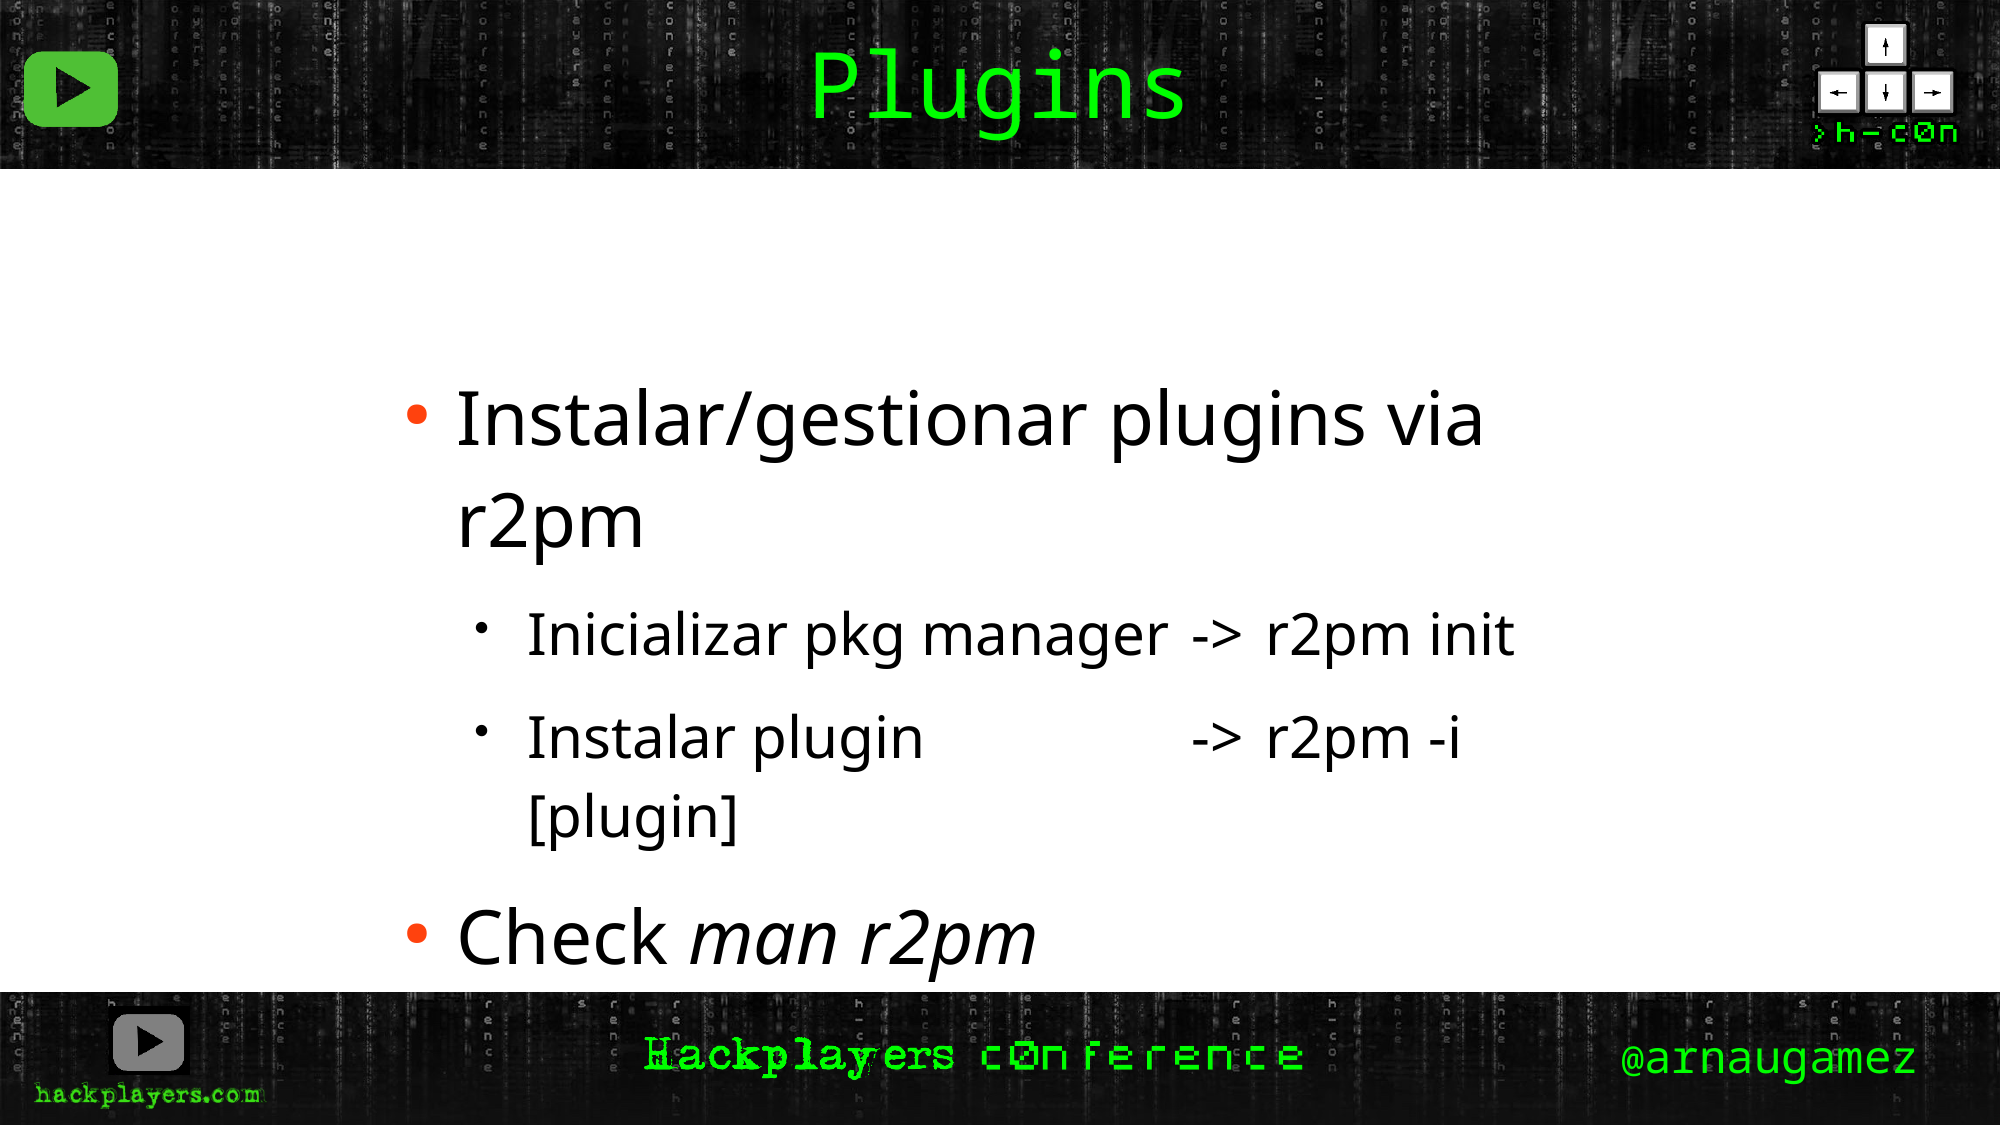

# Plugins
Instalar/gestionar plugins via r2pm
Inicializar pkg manager	->	r2pm init
Instalar plugin				->	r2pm -i [plugin]
Check man r2pm